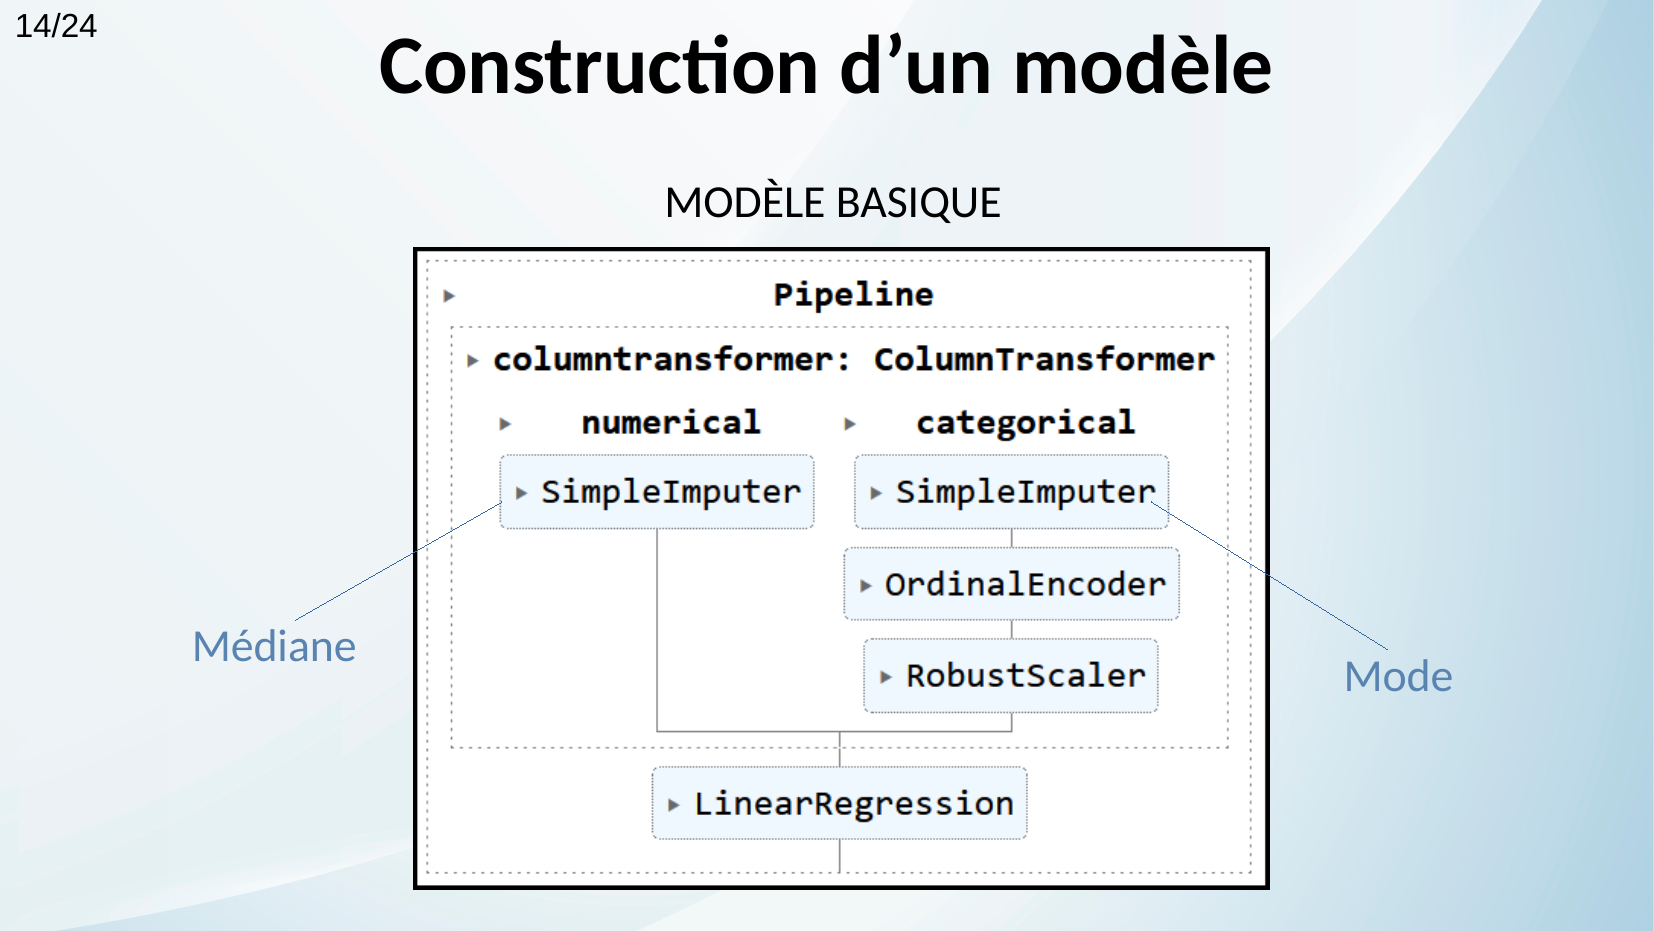

14/24
# Construction d’un modèle
MODÈLE BASIQUE
Médiane
Mode